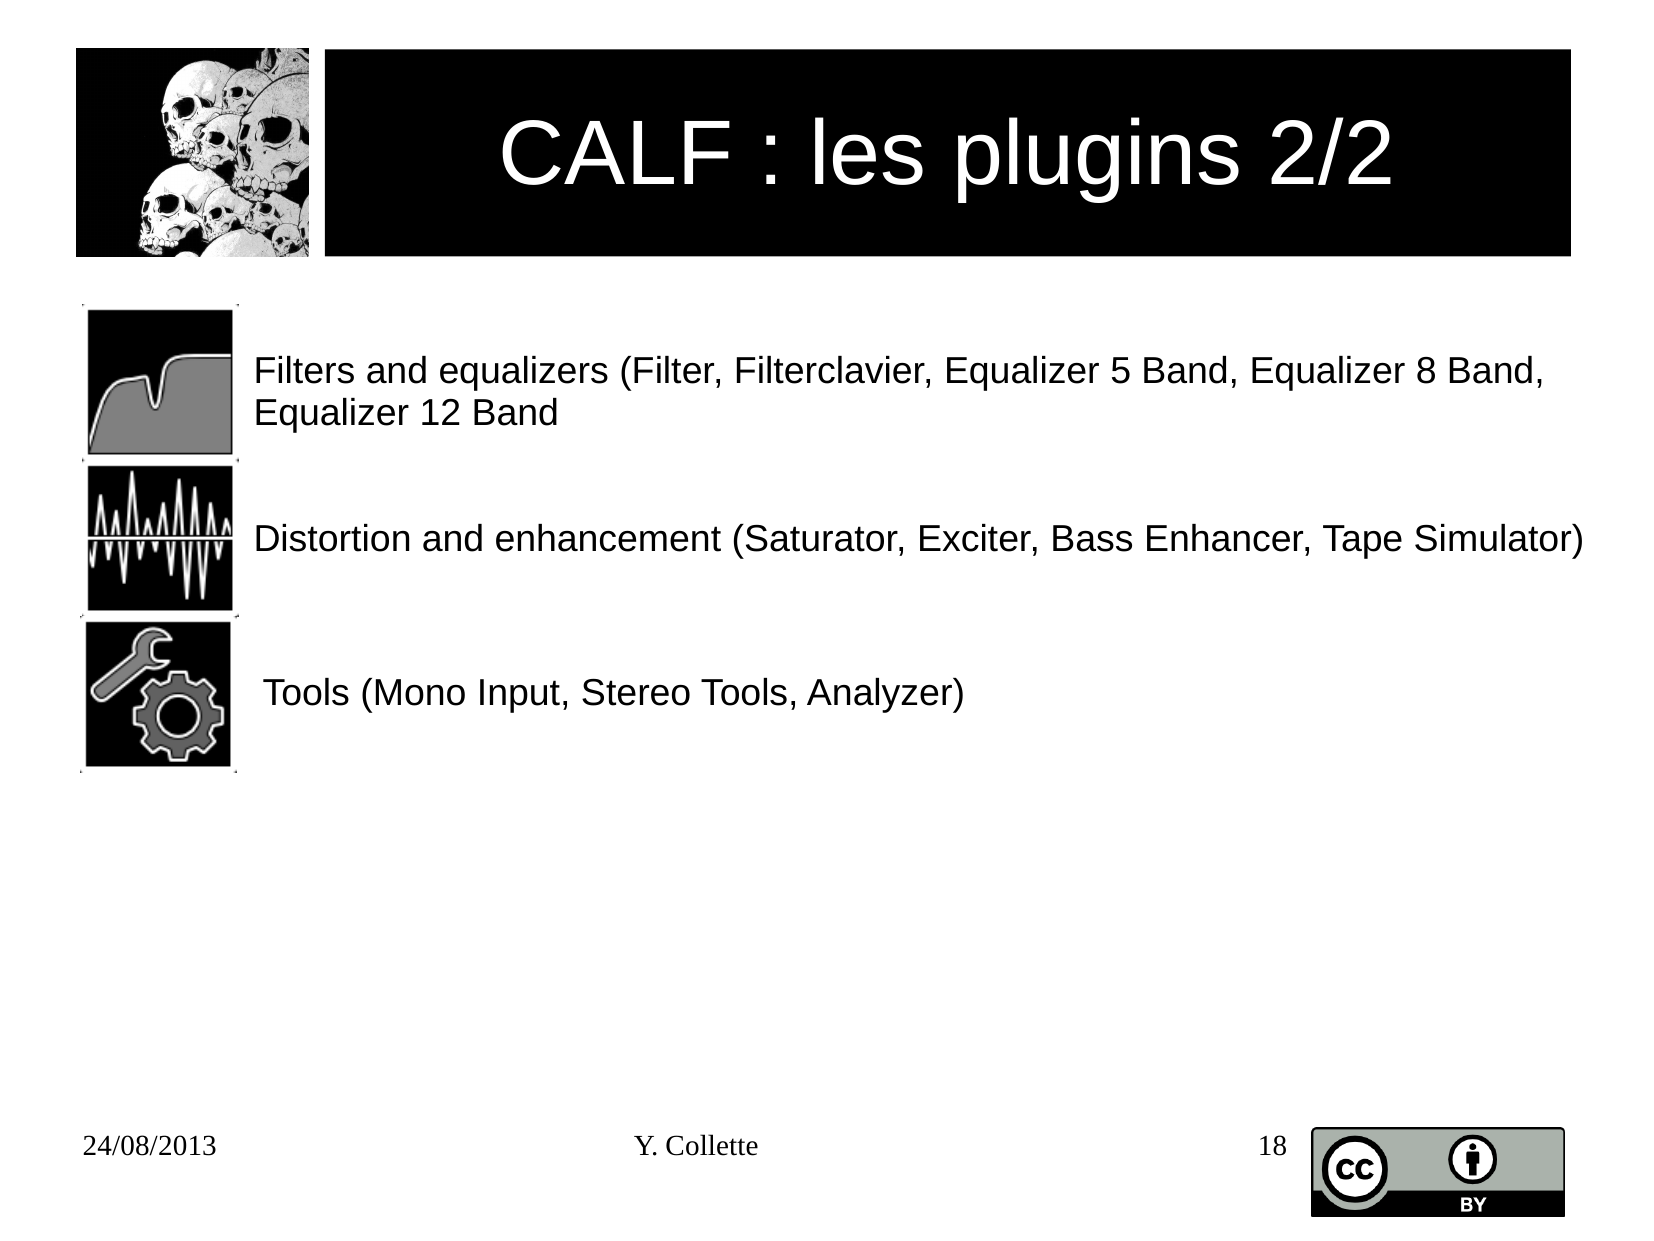

# CALF : les plugins 2/2
Filters and equalizers (Filter, Filterclavier, Equalizer 5 Band, Equalizer 8 Band, Equalizer 12 Band
Distortion and enhancement (Saturator, Exciter, Bass Enhancer, Tape Simulator)
Tools (Mono Input, Stereo Tools, Analyzer)
Y. Collette
18